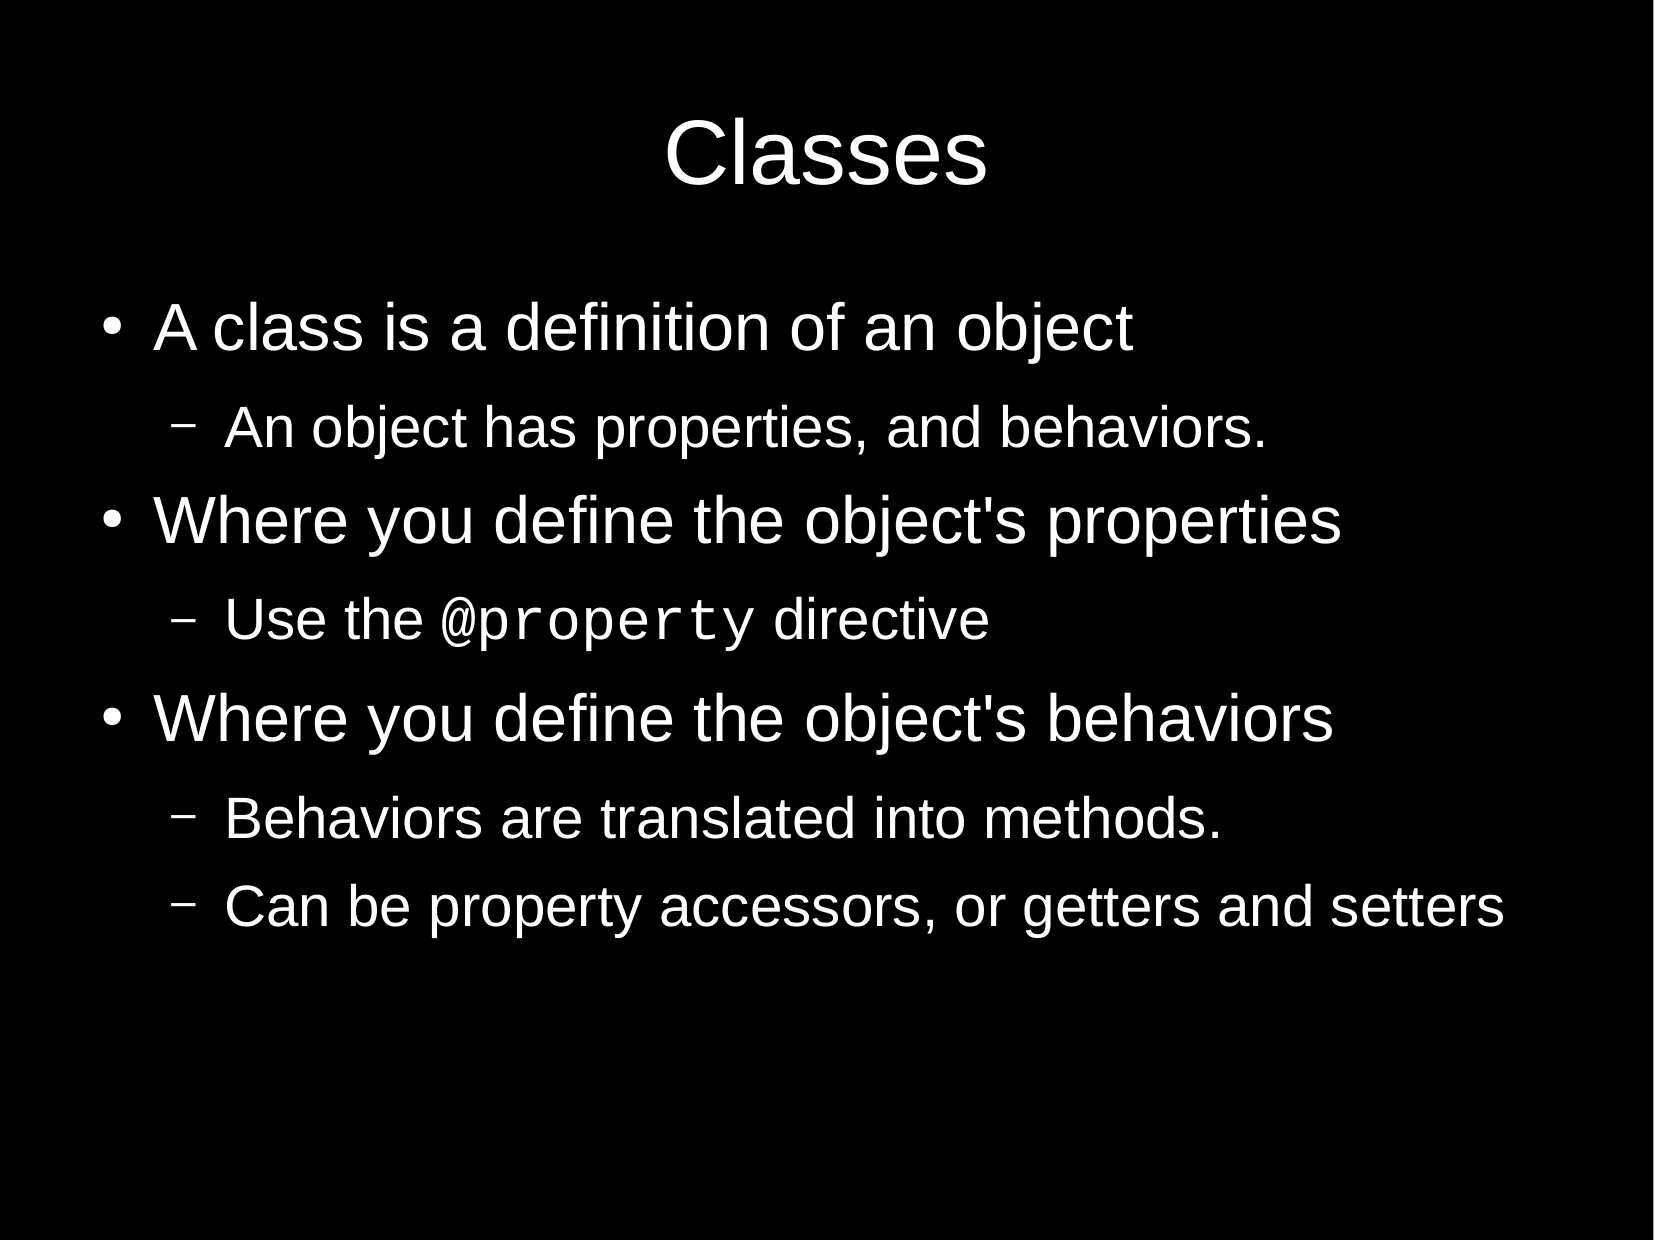

# Classes
A class is a definition of an object
An object has properties, and behaviors.
Where you define the object's properties
Use the @property directive
Where you define the object's behaviors
Behaviors are translated into methods.
Can be property accessors, or getters and setters